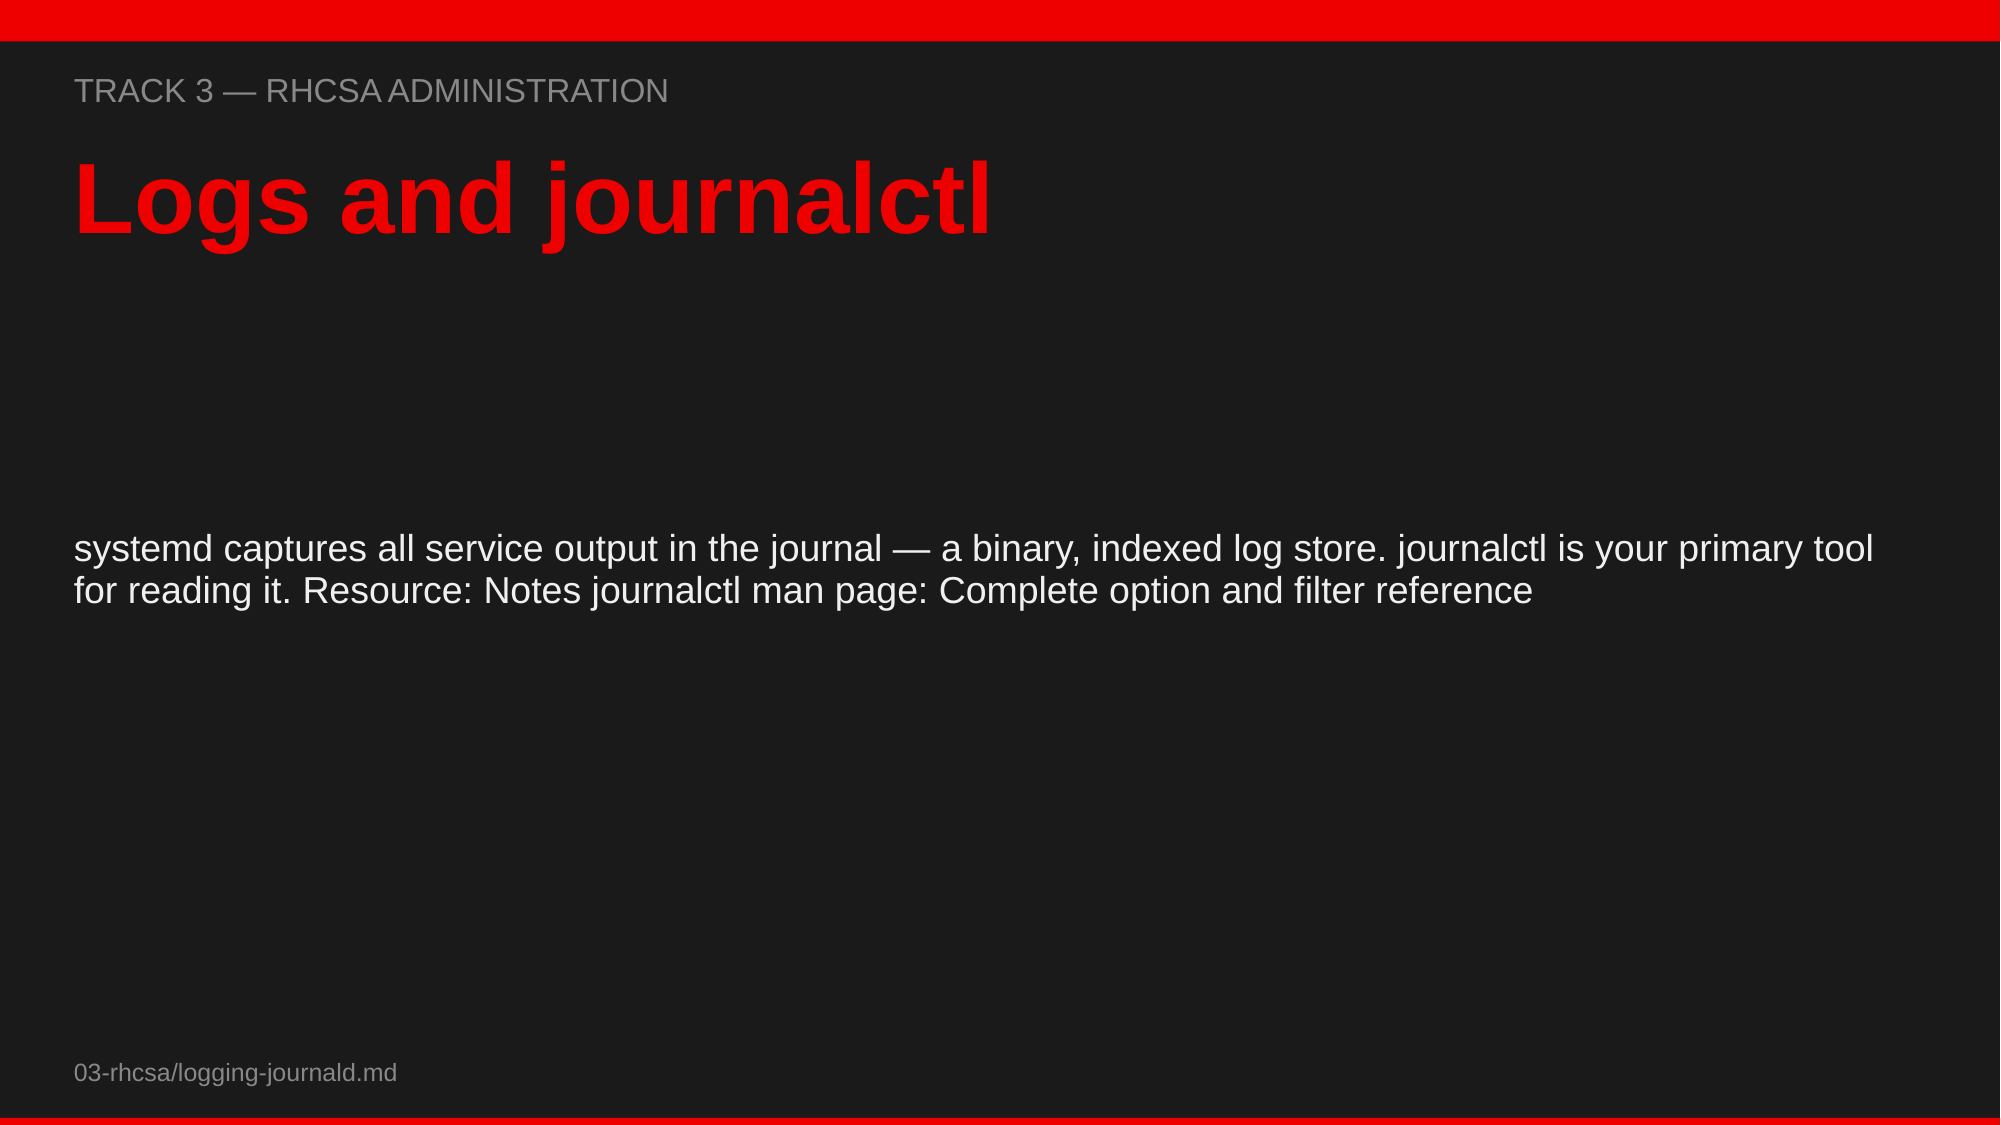

TRACK 3 — RHCSA ADMINISTRATION
Logs and journalctl
systemd captures all service output in the journal — a binary, indexed log store. journalctl is your primary tool for reading it. Resource: Notes journalctl man page: Complete option and filter reference
03-rhcsa/logging-journald.md